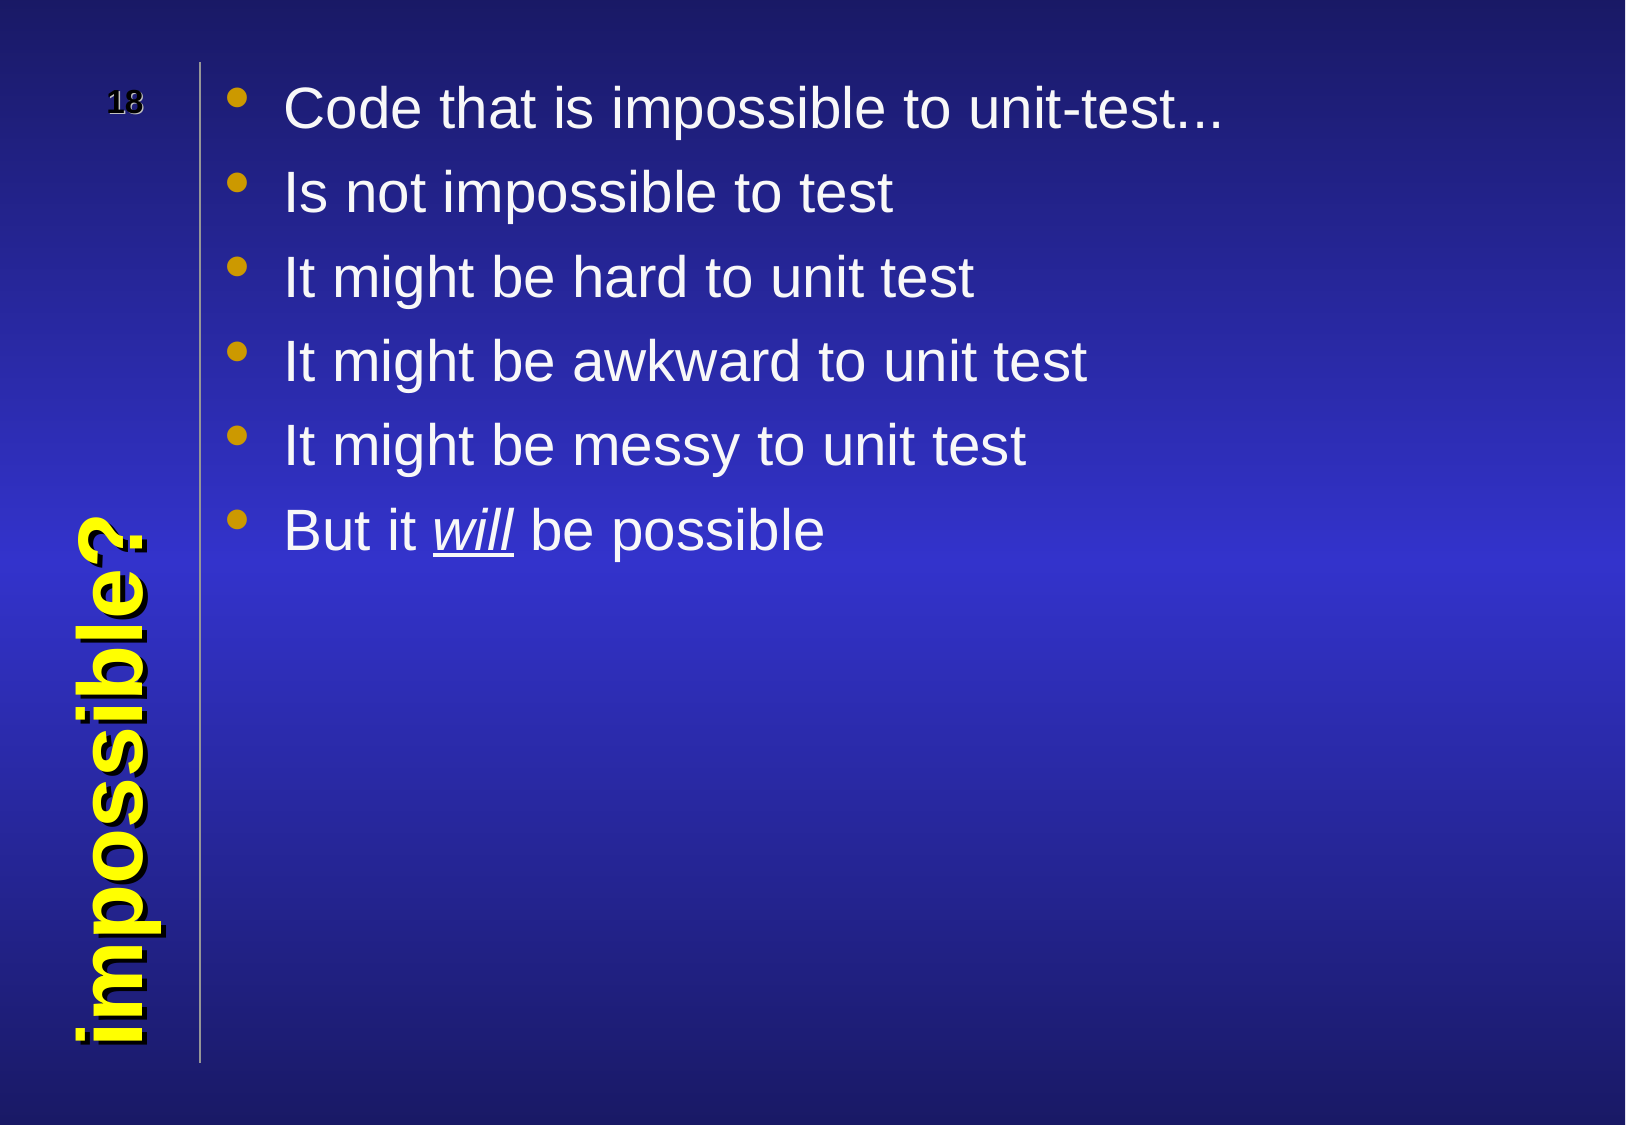

18
Code that is impossible to unit-test...
Is not impossible to test
It might be hard to unit test
It might be awkward to unit test
It might be messy to unit test
But it will be possible
# impossible?